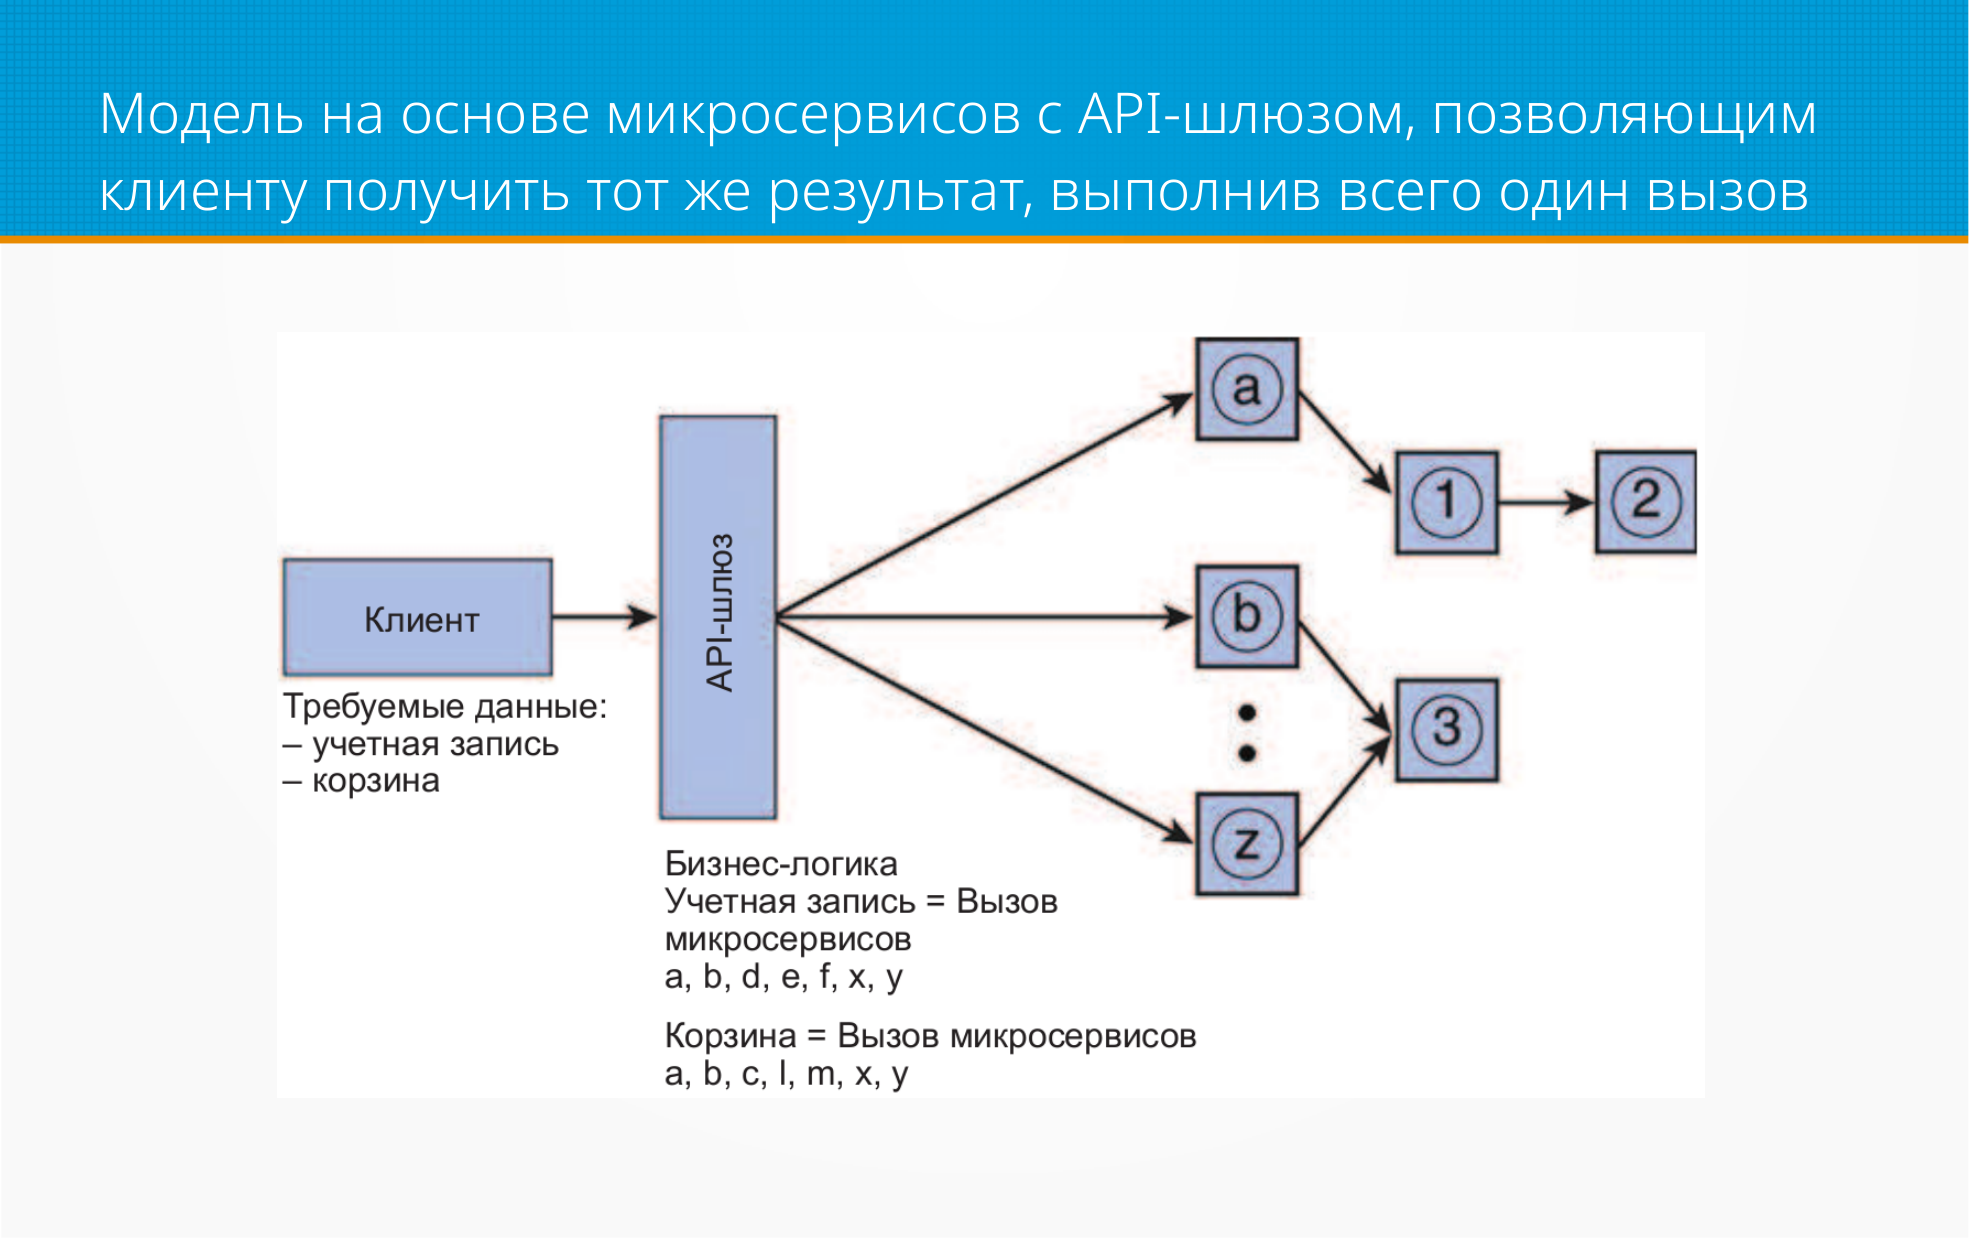

# Модель на основе микросервисов с API-шлюзом, позволяющим клиенту получить тот же результат, выполнив всего один вызов